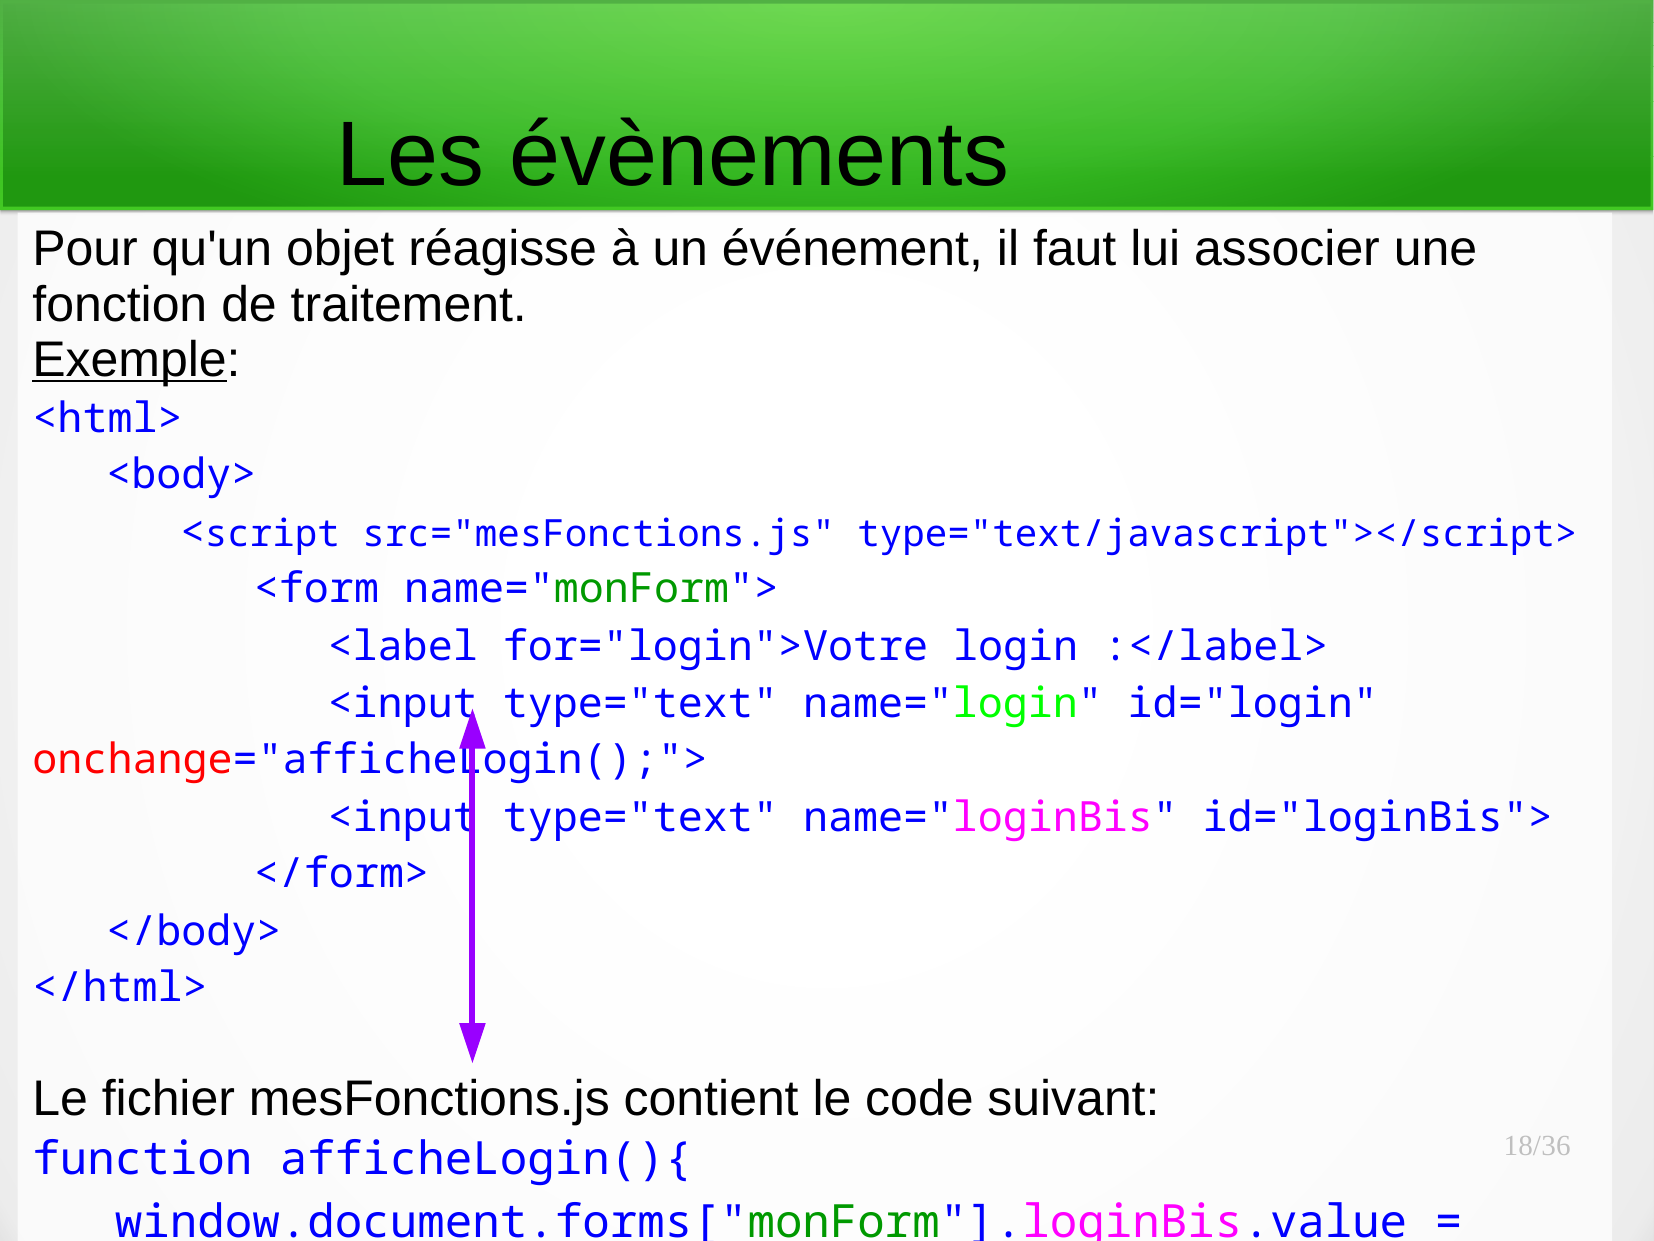

# Les évènements
Pour qu'un objet réagisse à un événement, il faut lui associer une fonction de traitement.
Exemple:
<html>
	<body>
		<script src="mesFonctions.js" type="text/javascript"></script>
			<form name="monForm">
				<label for="login">Votre login :</label>
				<input type="text" name="login" id="login" onchange="afficheLogin();">
				<input type="text" name="loginBis" id="loginBis">
			</form>
	</body>
</html>
Le fichier mesFonctions.js contient le code suivant:
function afficheLogin(){						 window.document.forms["monForm"].loginBis.value =
 window.document.forms["monForm"].login.value;
}
18